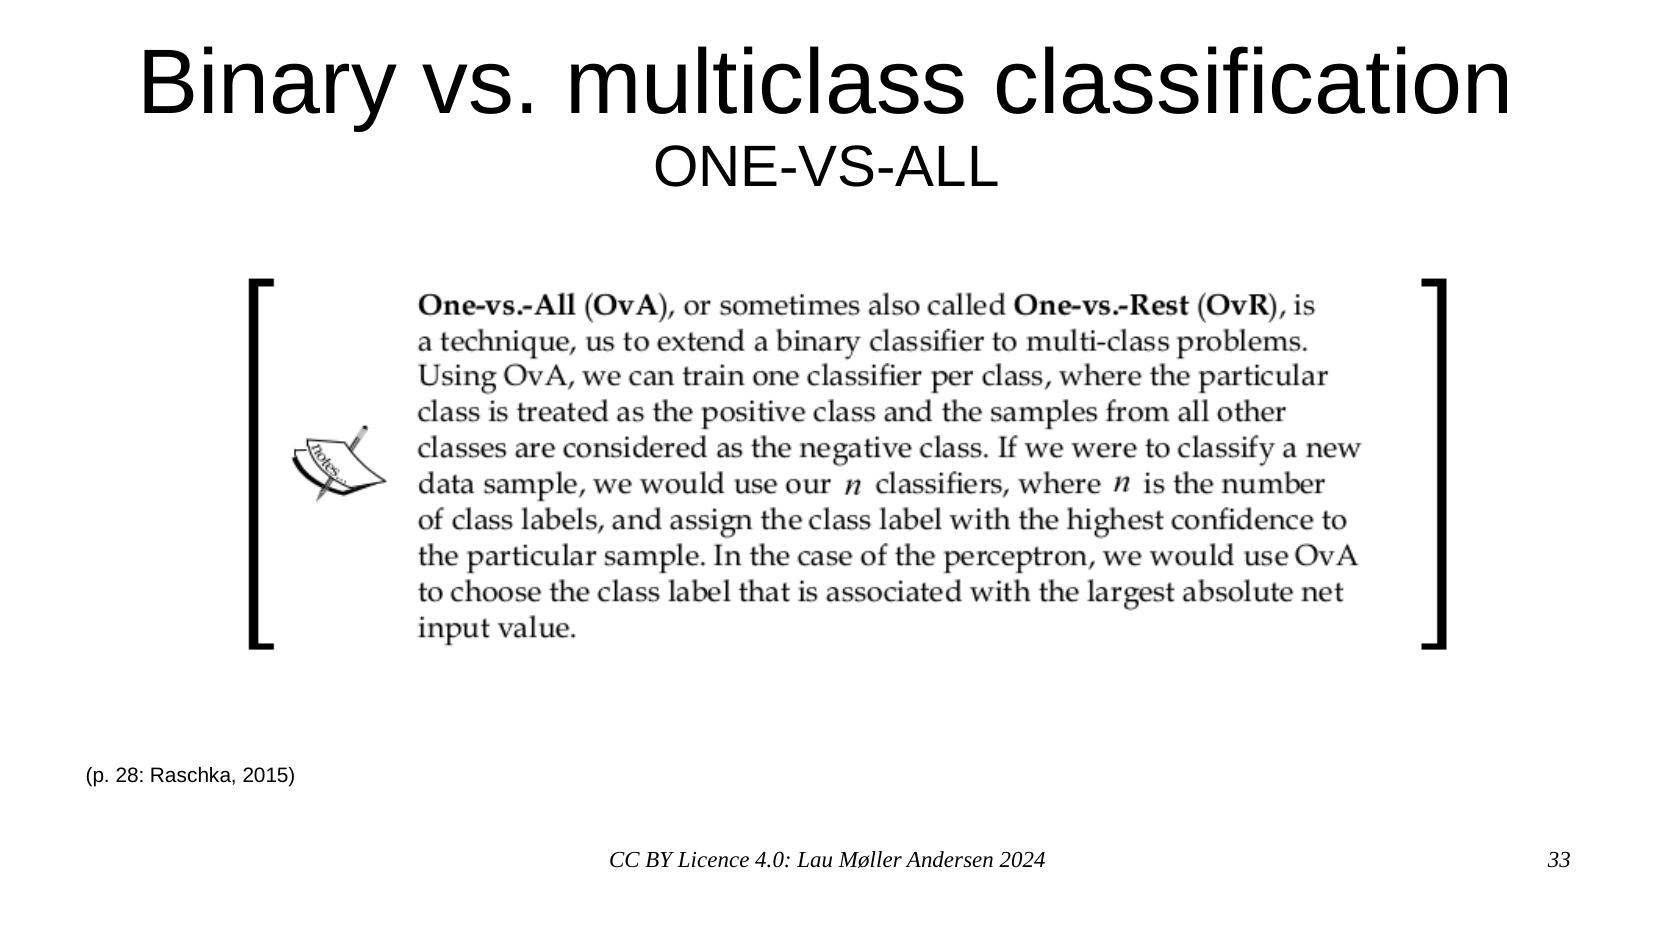

# Binary vs. multiclass classification ONE-VS-ALL
(p. 28: Raschka, 2015)
CC BY Licence 4.0: Lau Møller Andersen 2024
33